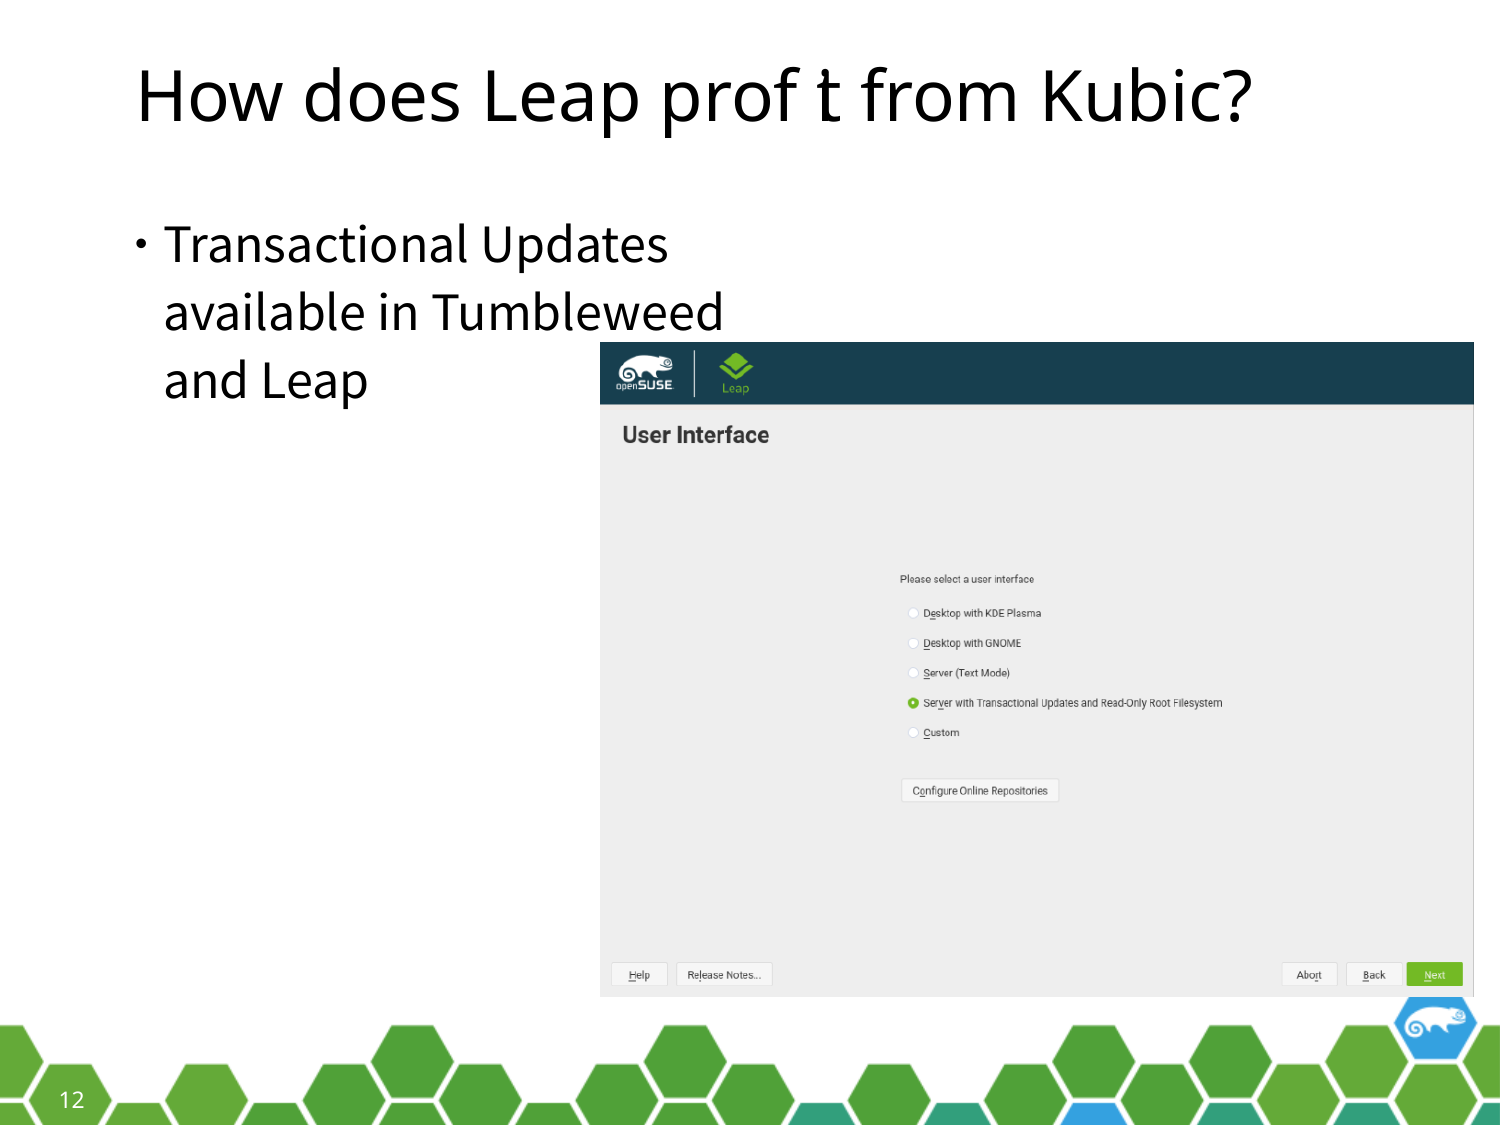

# How does Leap profit from Kubic?
Transactional Updates available in Tumbleweed and Leap